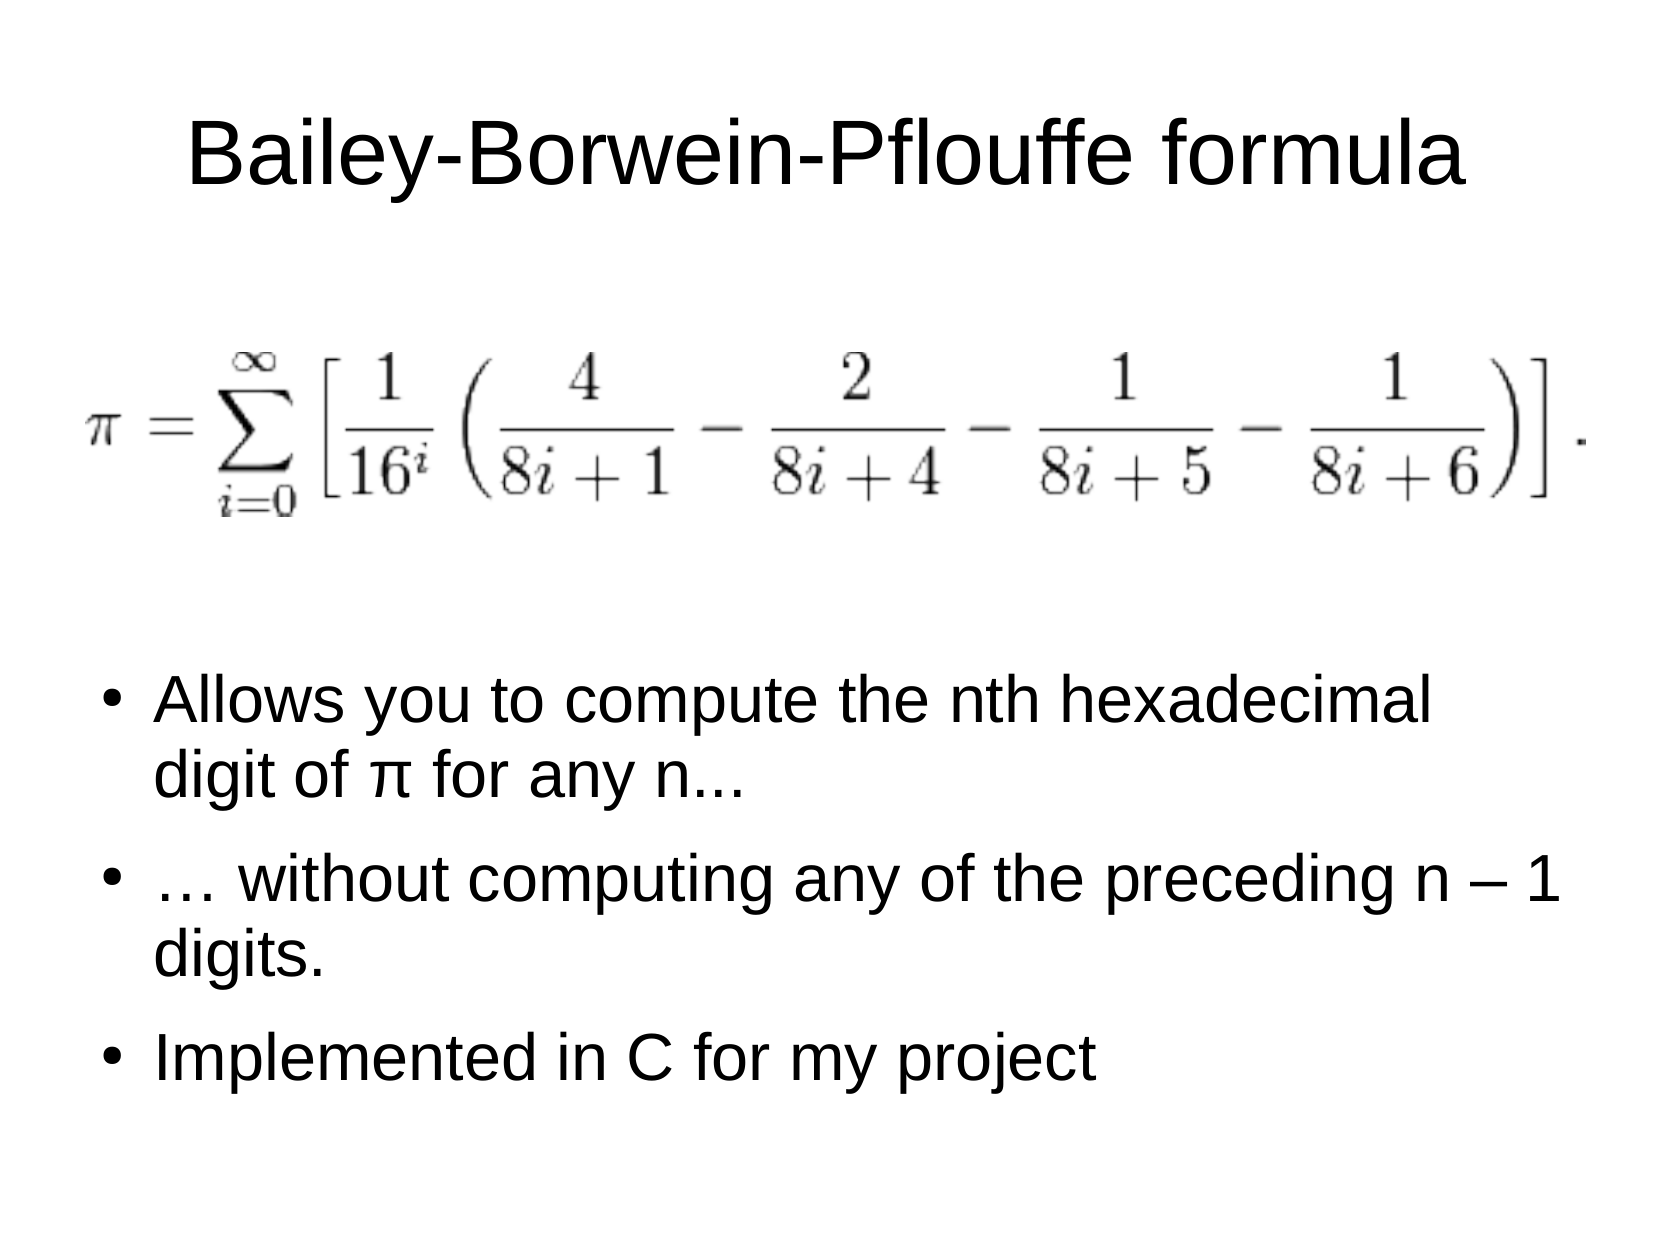

# Bailey-Borwein-Pflouffe formula
Allows you to compute the nth hexadecimal digit of π for any n...
… without computing any of the preceding n – 1 digits.
Implemented in C for my project